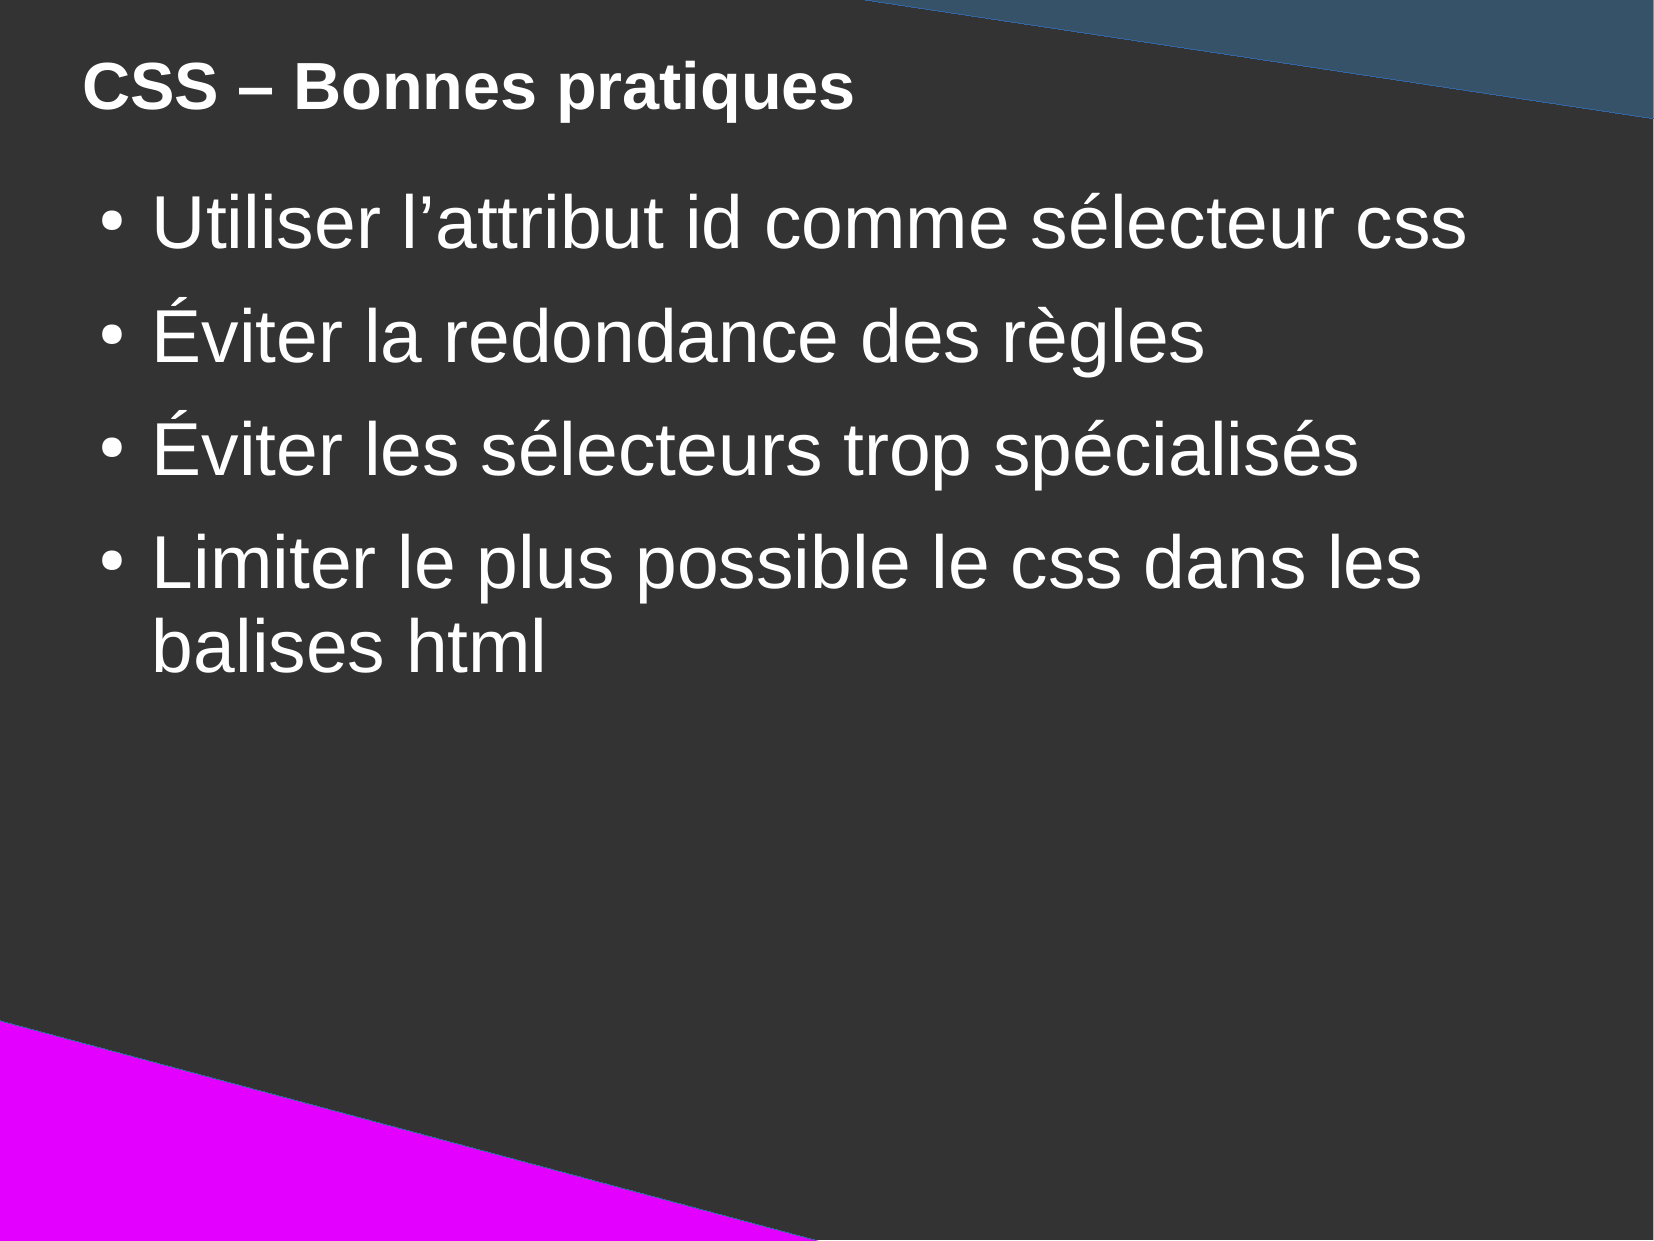

# CSS – Bonnes pratiques
Utiliser l’attribut id comme sélecteur css
Éviter la redondance des règles
Éviter les sélecteurs trop spécialisés
Limiter le plus possible le css dans les balises html